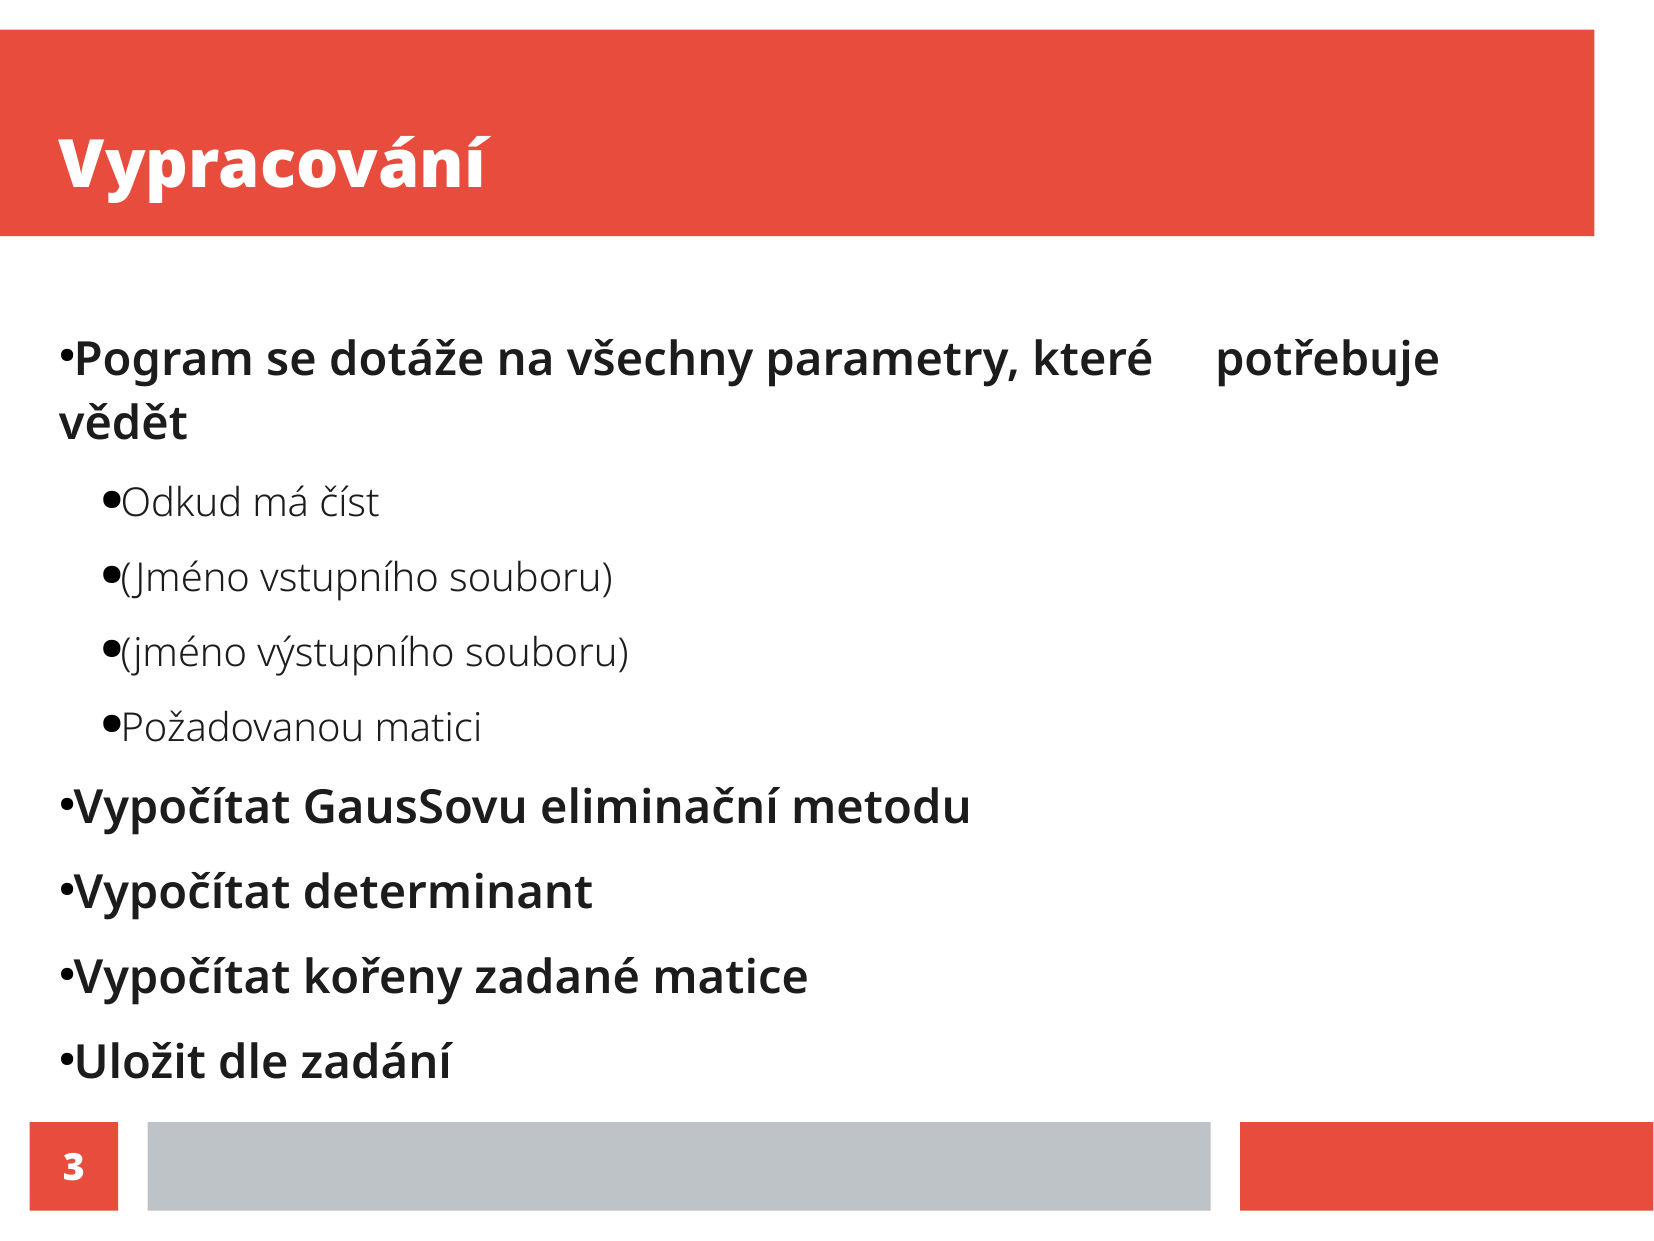

# Vypracování
Pogram se dotáže na všechny parametry, které 	potřebuje vědět
Odkud má číst
(Jméno vstupního souboru)
(jméno výstupního souboru)
Požadovanou matici
Vypočítat GausSovu eliminační metodu
Vypočítat determinant
Vypočítat kořeny zadané matice
Uložit dle zadání
3